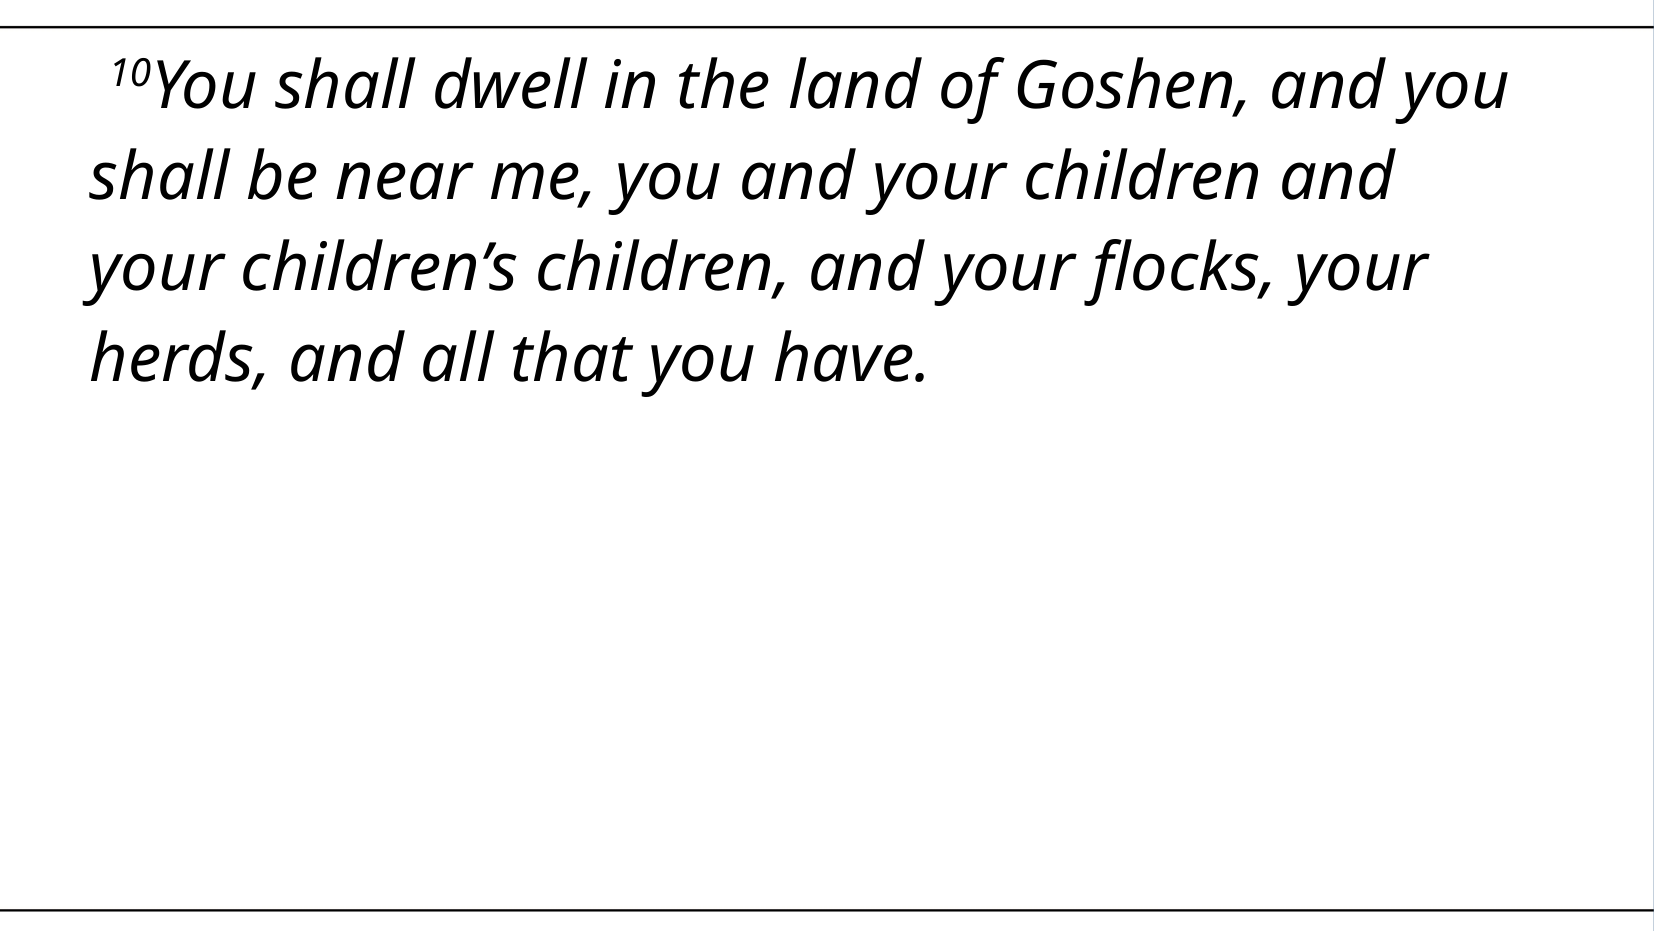

10You shall dwell in the land of Goshen, and you shall be near me, you and your children and your children’s children, and your flocks, your herds, and all that you have.